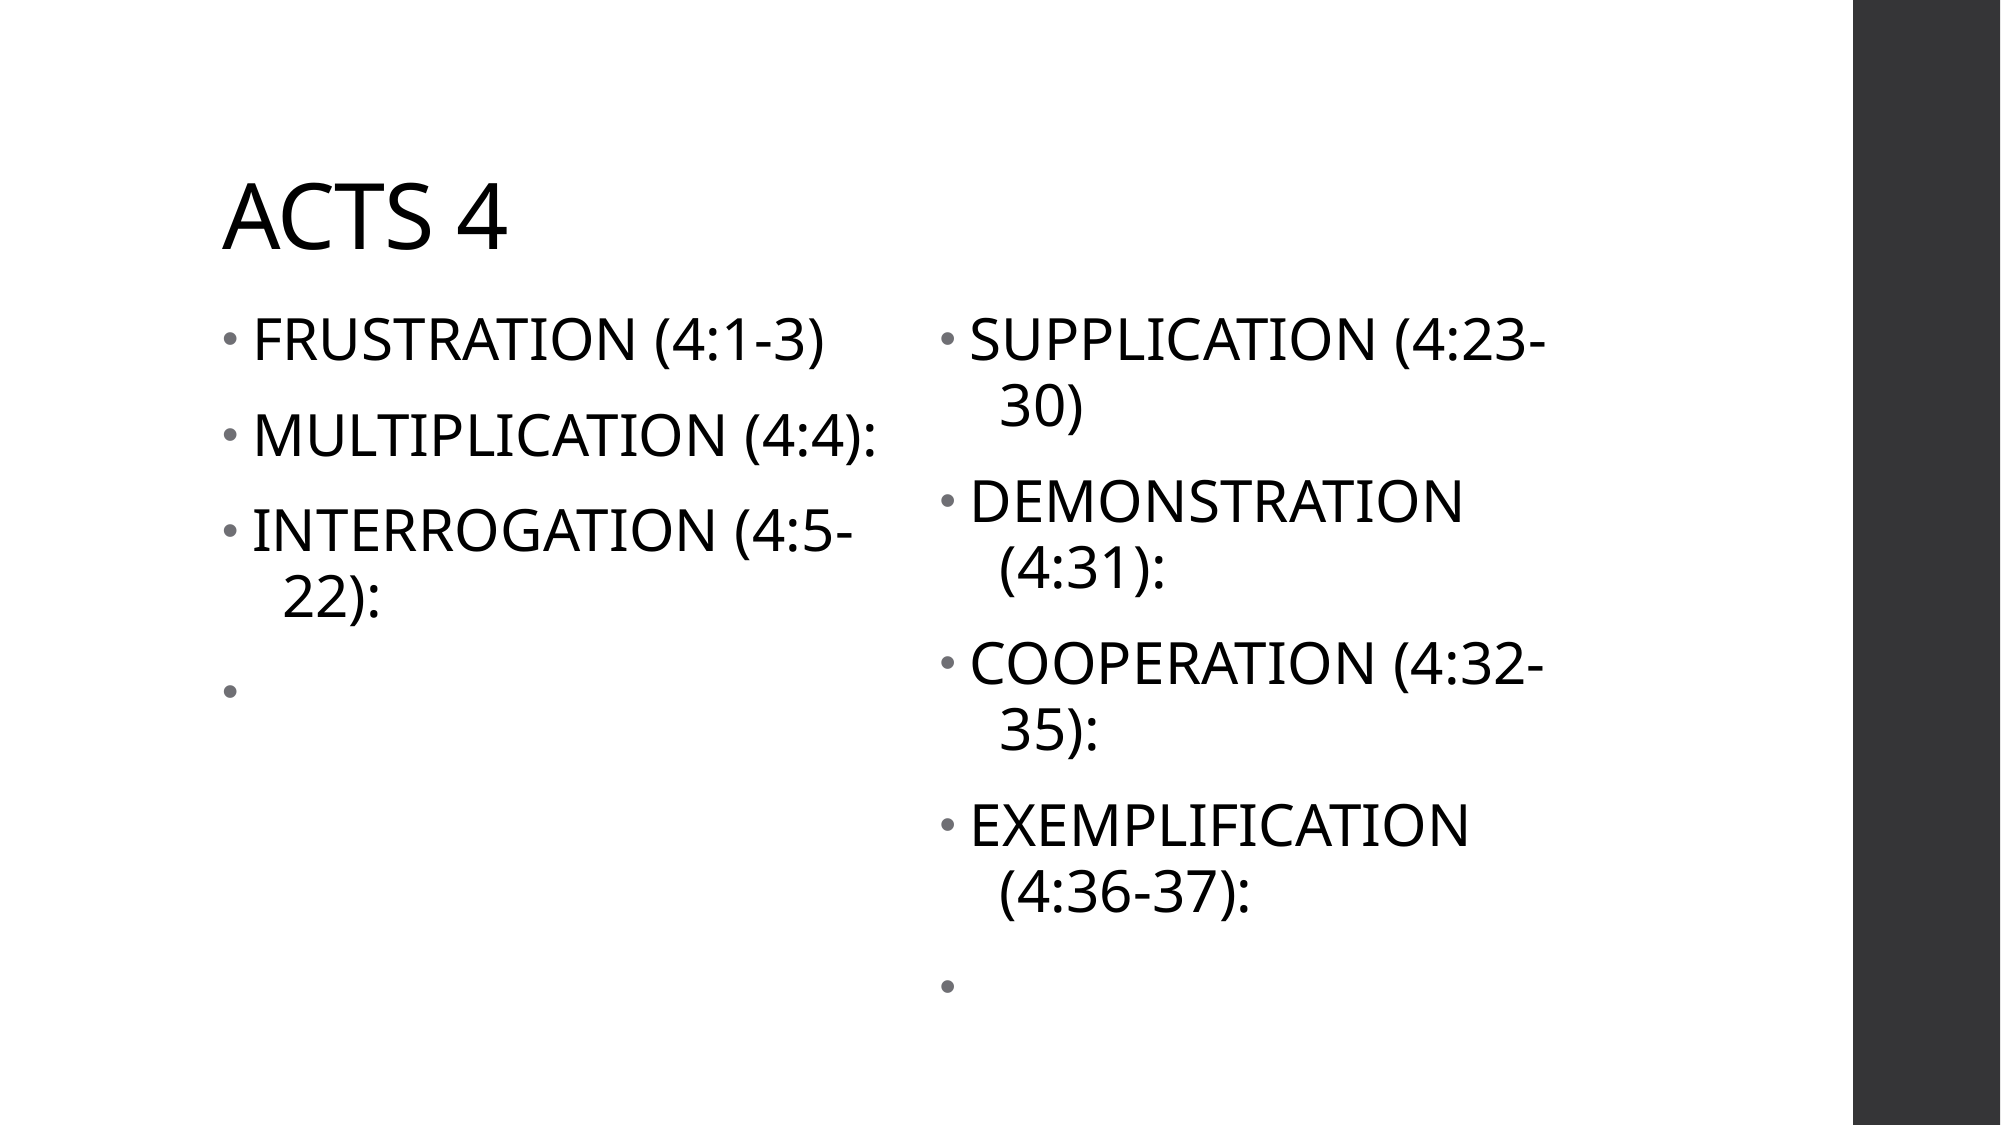

# ACTS 4
FRUSTRATION (4:1-3)
MULTIPLICATION (4:4):
INTERROGATION (4:5-22):
SUPPLICATION (4:23-30)
DEMONSTRATION (4:31):
COOPERATION (4:32-35):
EXEMPLIFICATION (4:36-37):